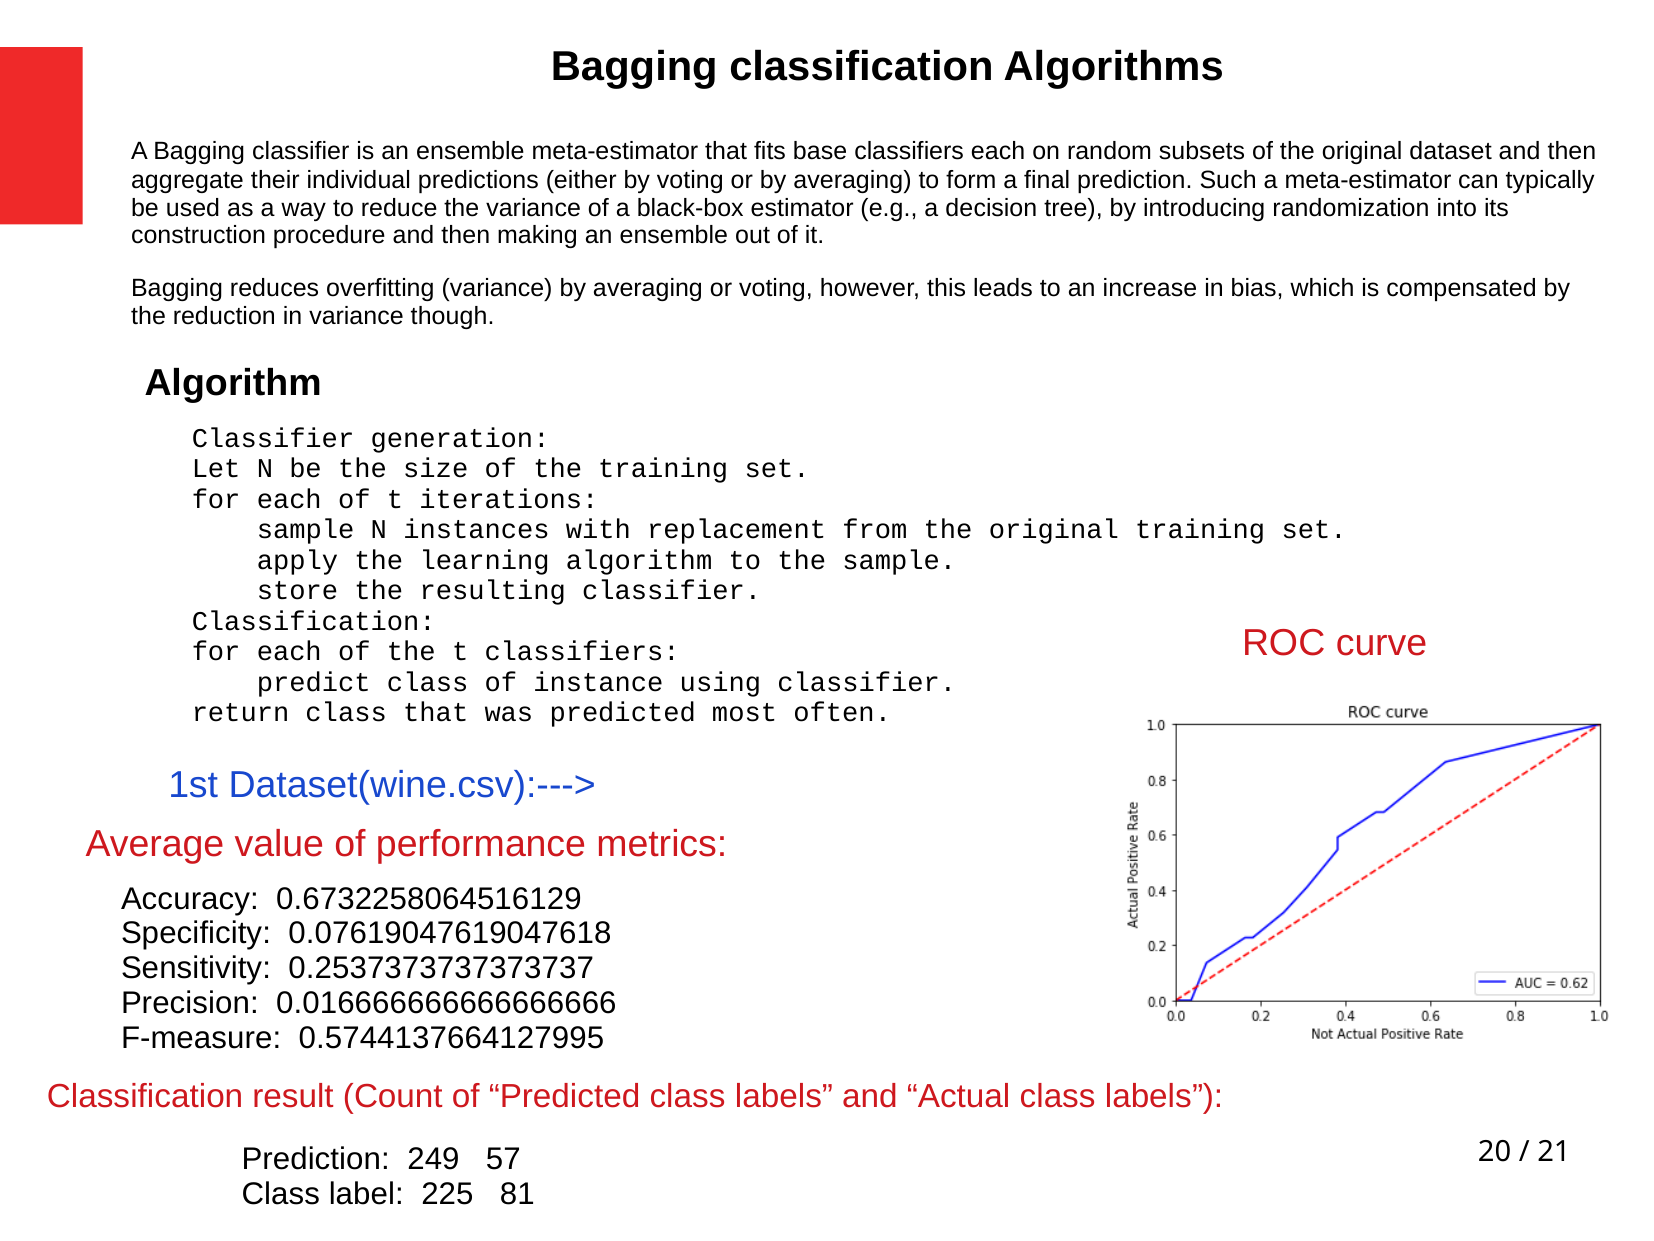

Bagging classification Algorithms
A Bagging classifier is an ensemble meta-estimator that fits base classifiers each on random subsets of the original dataset and then aggregate their individual predictions (either by voting or by averaging) to form a final prediction. Such a meta-estimator can typically be used as a way to reduce the variance of a black-box estimator (e.g., a decision tree), by introducing randomization into its construction procedure and then making an ensemble out of it.
Bagging reduces overfitting (variance) by averaging or voting, however, this leads to an increase in bias, which is compensated by the reduction in variance though.
Algorithm
Classifier generation:
Let N be the size of the training set.
for each of t iterations:
 sample N instances with replacement from the original training set.
 apply the learning algorithm to the sample.
 store the resulting classifier.
Classification:
for each of the t classifiers:
 predict class of instance using classifier.
return class that was predicted most often.
ROC curve
1st Dataset(wine.csv):--->
Average value of performance metrics:
Accuracy: 0.6732258064516129
Specificity: 0.07619047619047618
Sensitivity: 0.2537373737373737
Precision: 0.016666666666666666
F-measure: 0.5744137664127995
Classification result (Count of “Predicted class labels” and “Actual class labels”):
20
Prediction: 249 57
Class label: 225 81